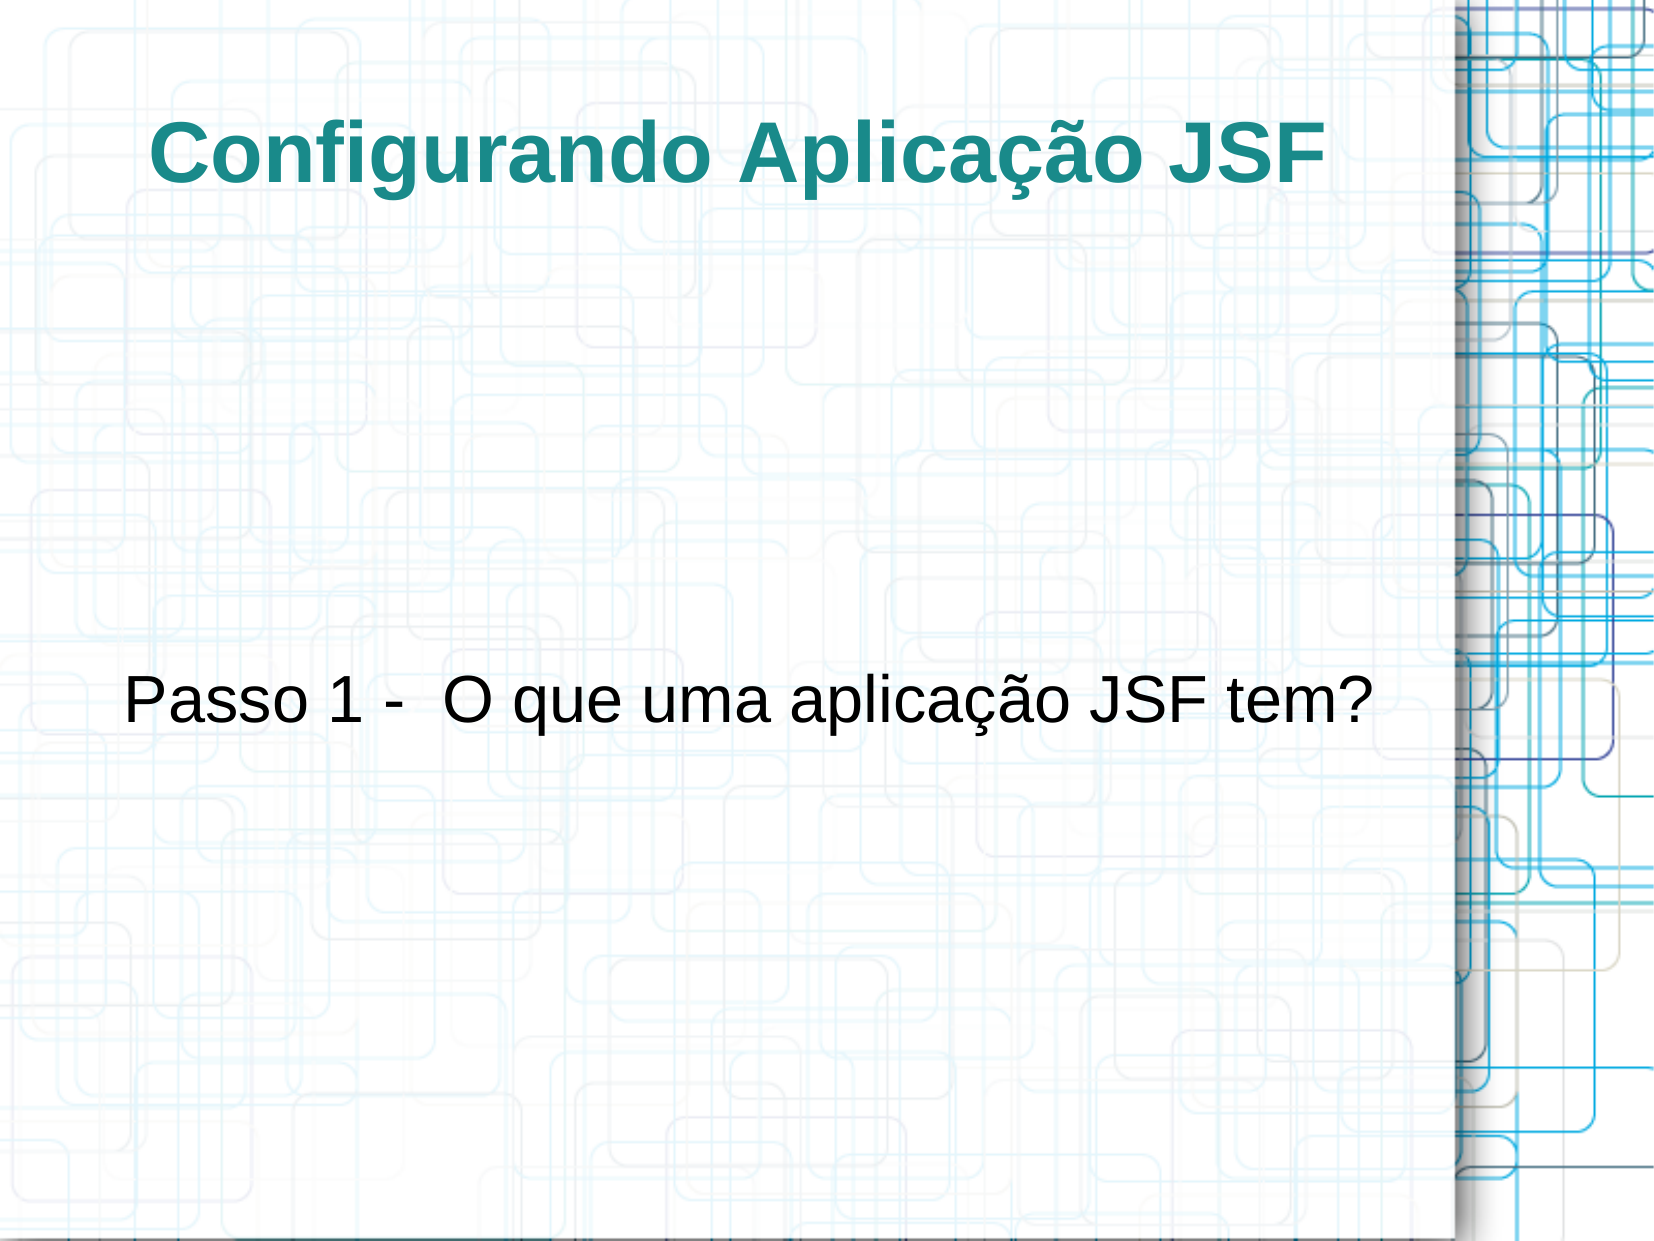

# Configurando Aplicação JSF
Passo 1 - O que uma aplicação JSF tem?